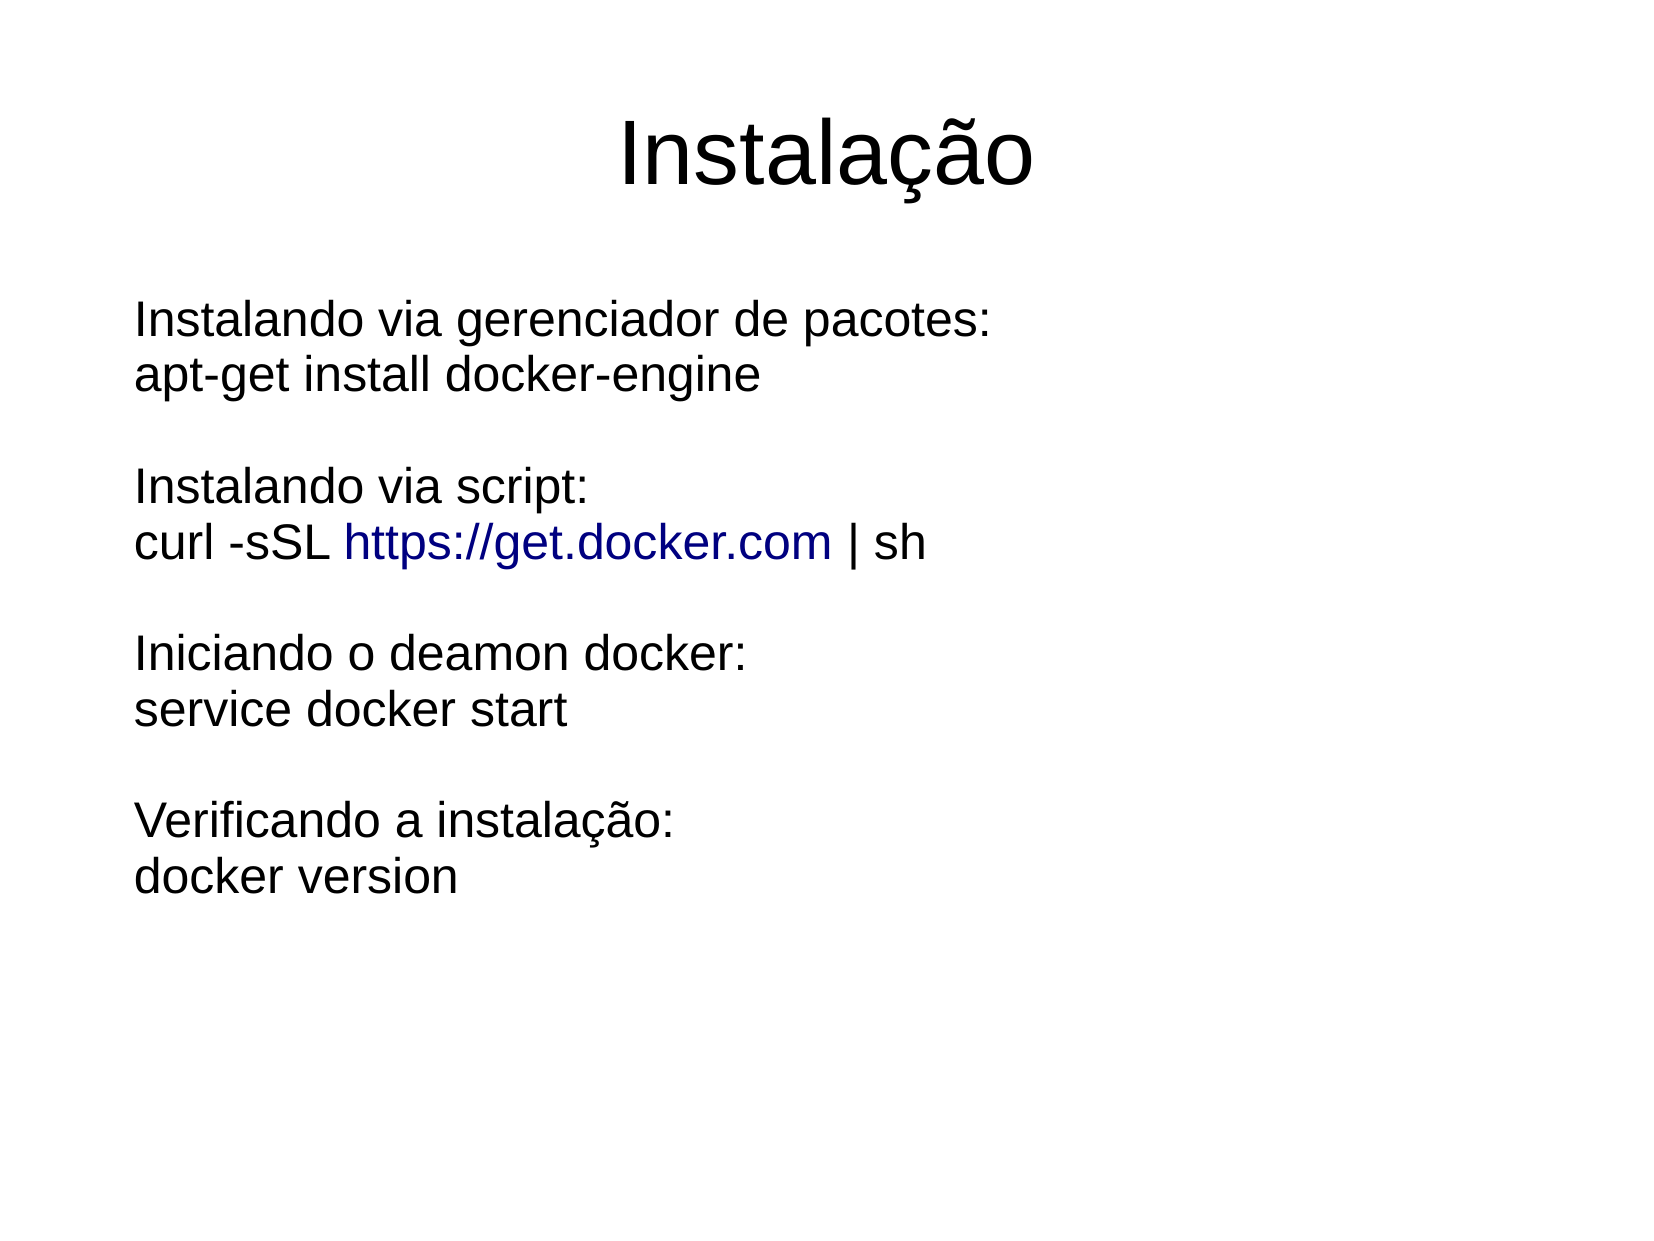

# Instalação
Instalando via gerenciador de pacotes:
apt-get install docker-engine
Instalando via script:
curl -sSL https://get.docker.com | sh
Iniciando o deamon docker:
service docker start
Verificando a instalação:
docker version